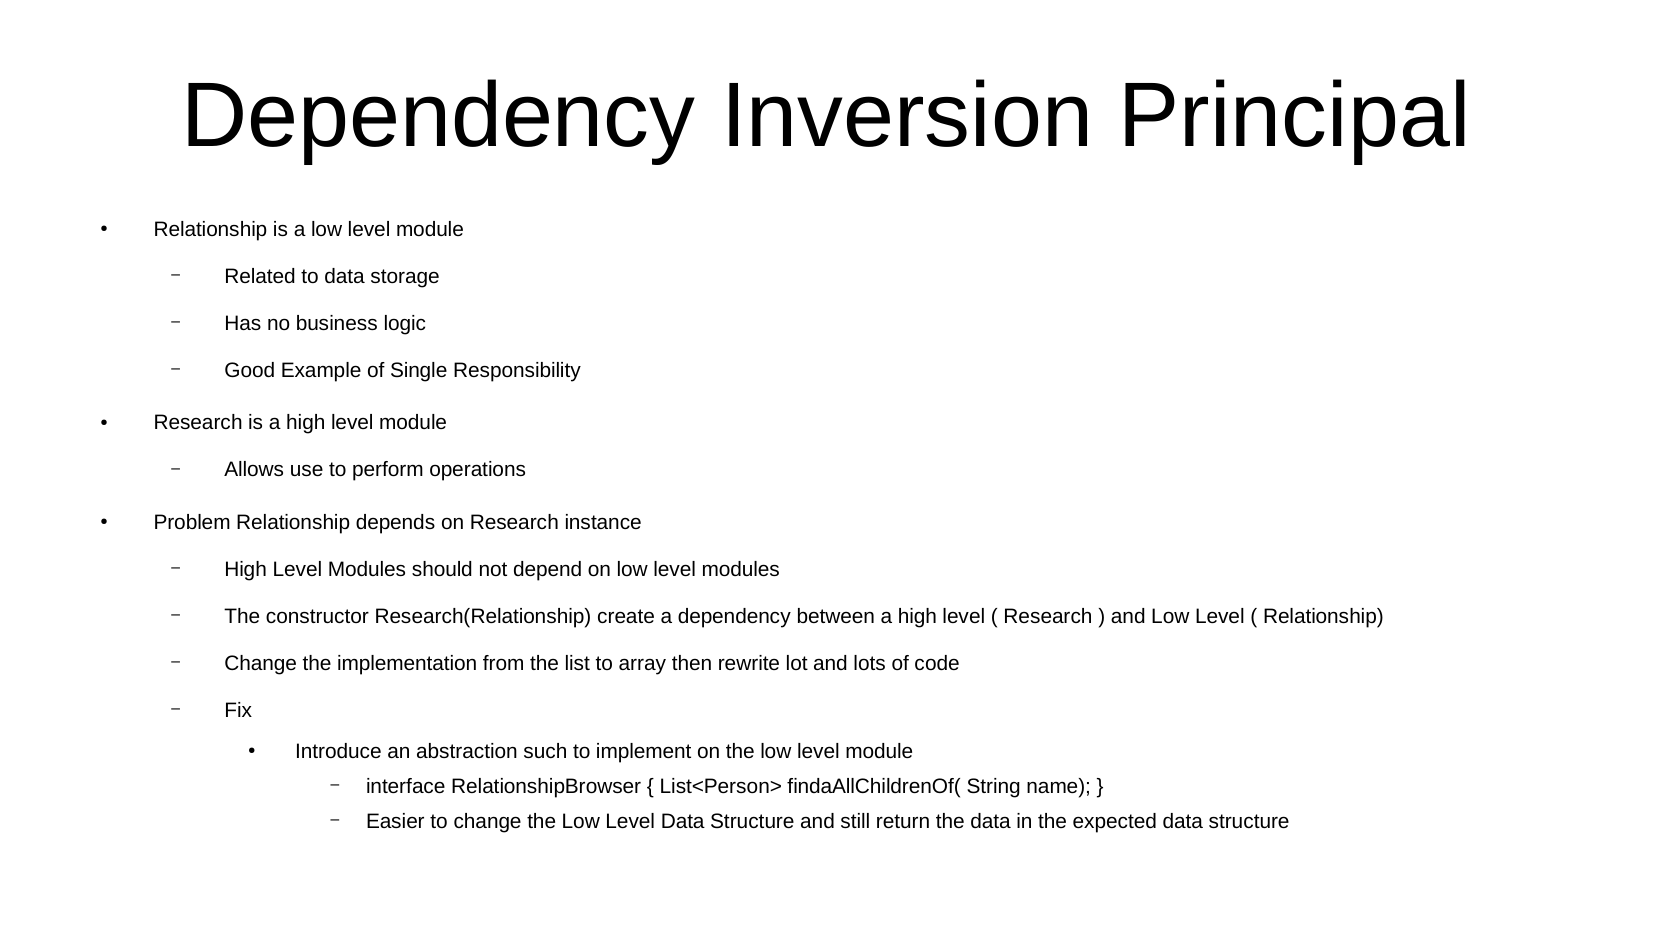

# Dependency Inversion Principal
Relationship is a low level module
Related to data storage
Has no business logic
Good Example of Single Responsibility
Research is a high level module
Allows use to perform operations
Problem Relationship depends on Research instance
High Level Modules should not depend on low level modules
The constructor Research(Relationship) create a dependency between a high level ( Research ) and Low Level ( Relationship)
Change the implementation from the list to array then rewrite lot and lots of code
Fix
Introduce an abstraction such to implement on the low level module
interface RelationshipBrowser { List<Person> findaAllChildrenOf( String name); }
Easier to change the Low Level Data Structure and still return the data in the expected data structure